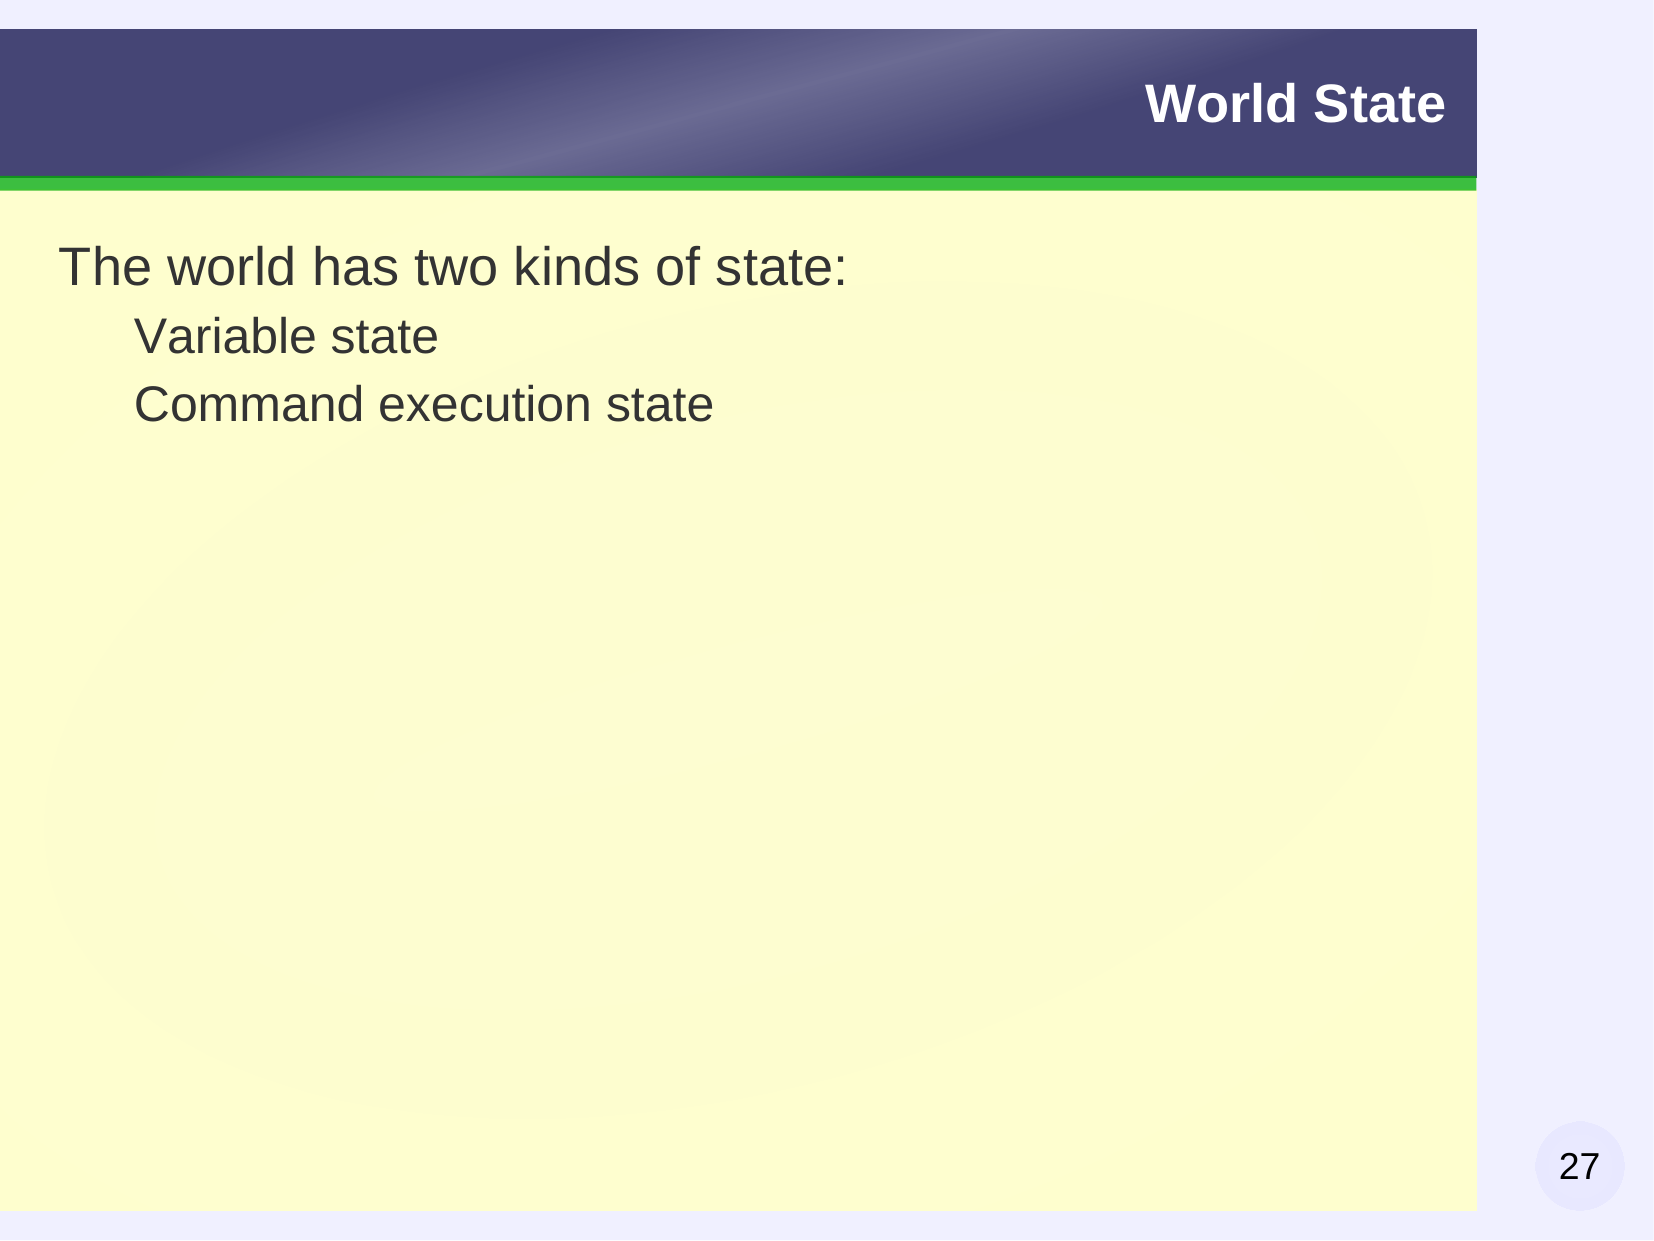

# World State
The world has two kinds of state:
Variable state
Command execution state